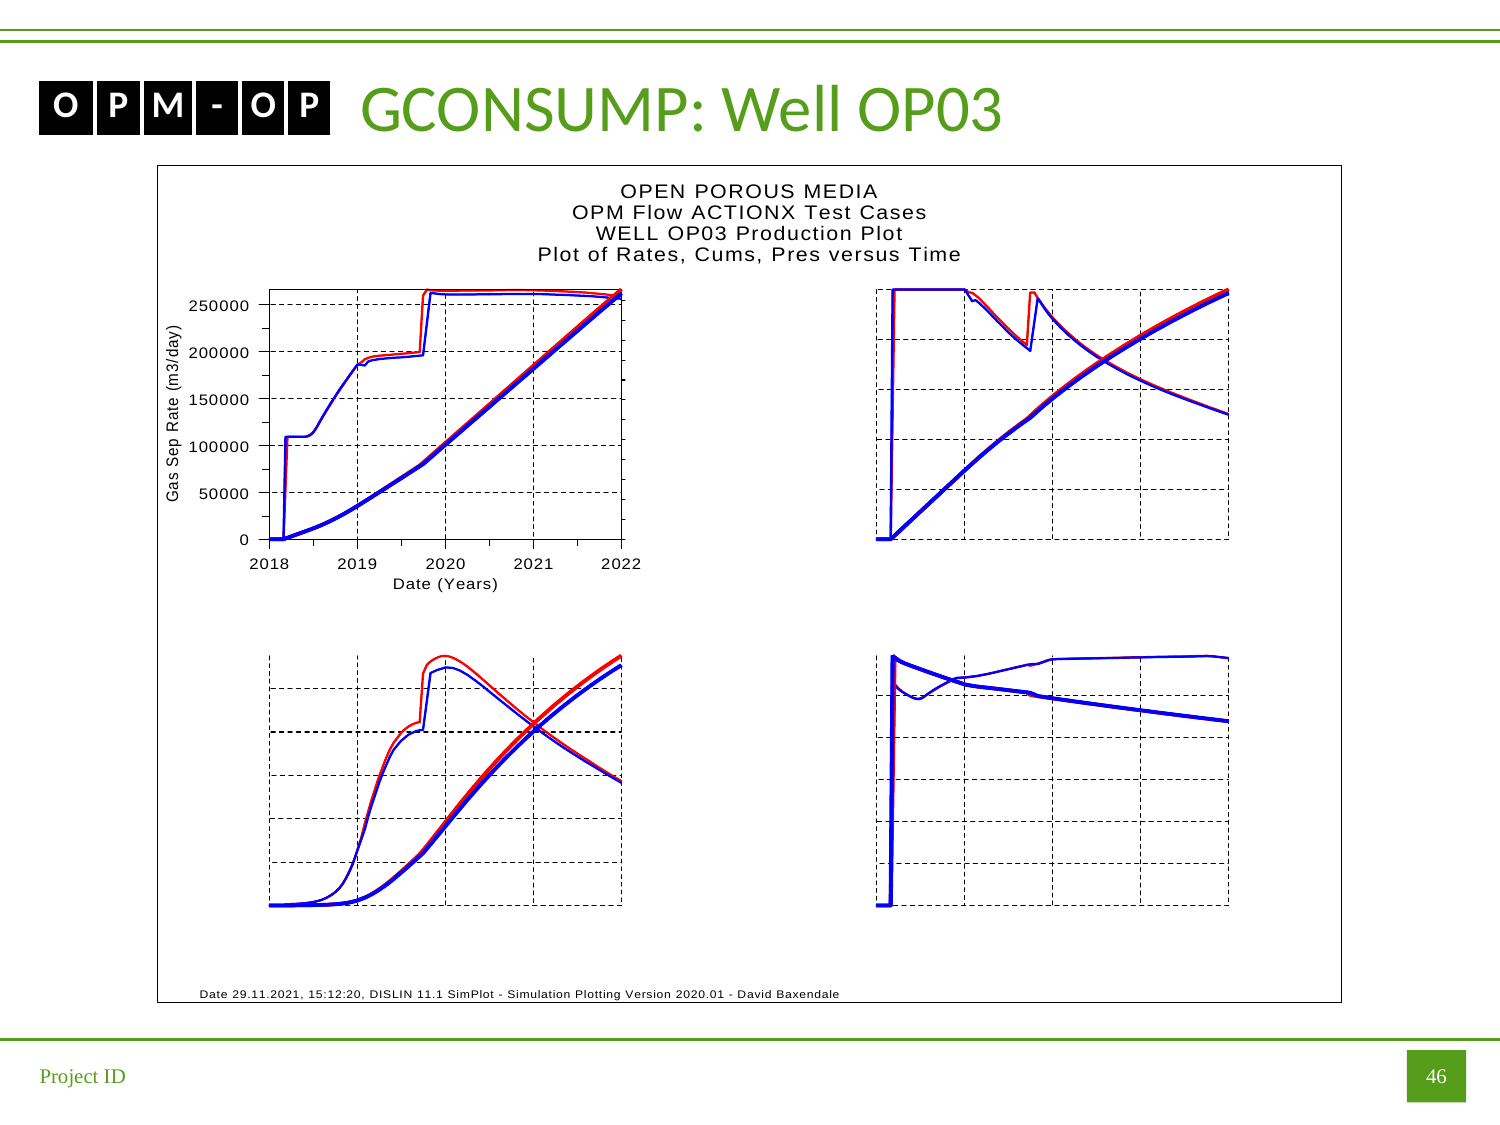

# GCONSUMP: well OP03
Project ID
46